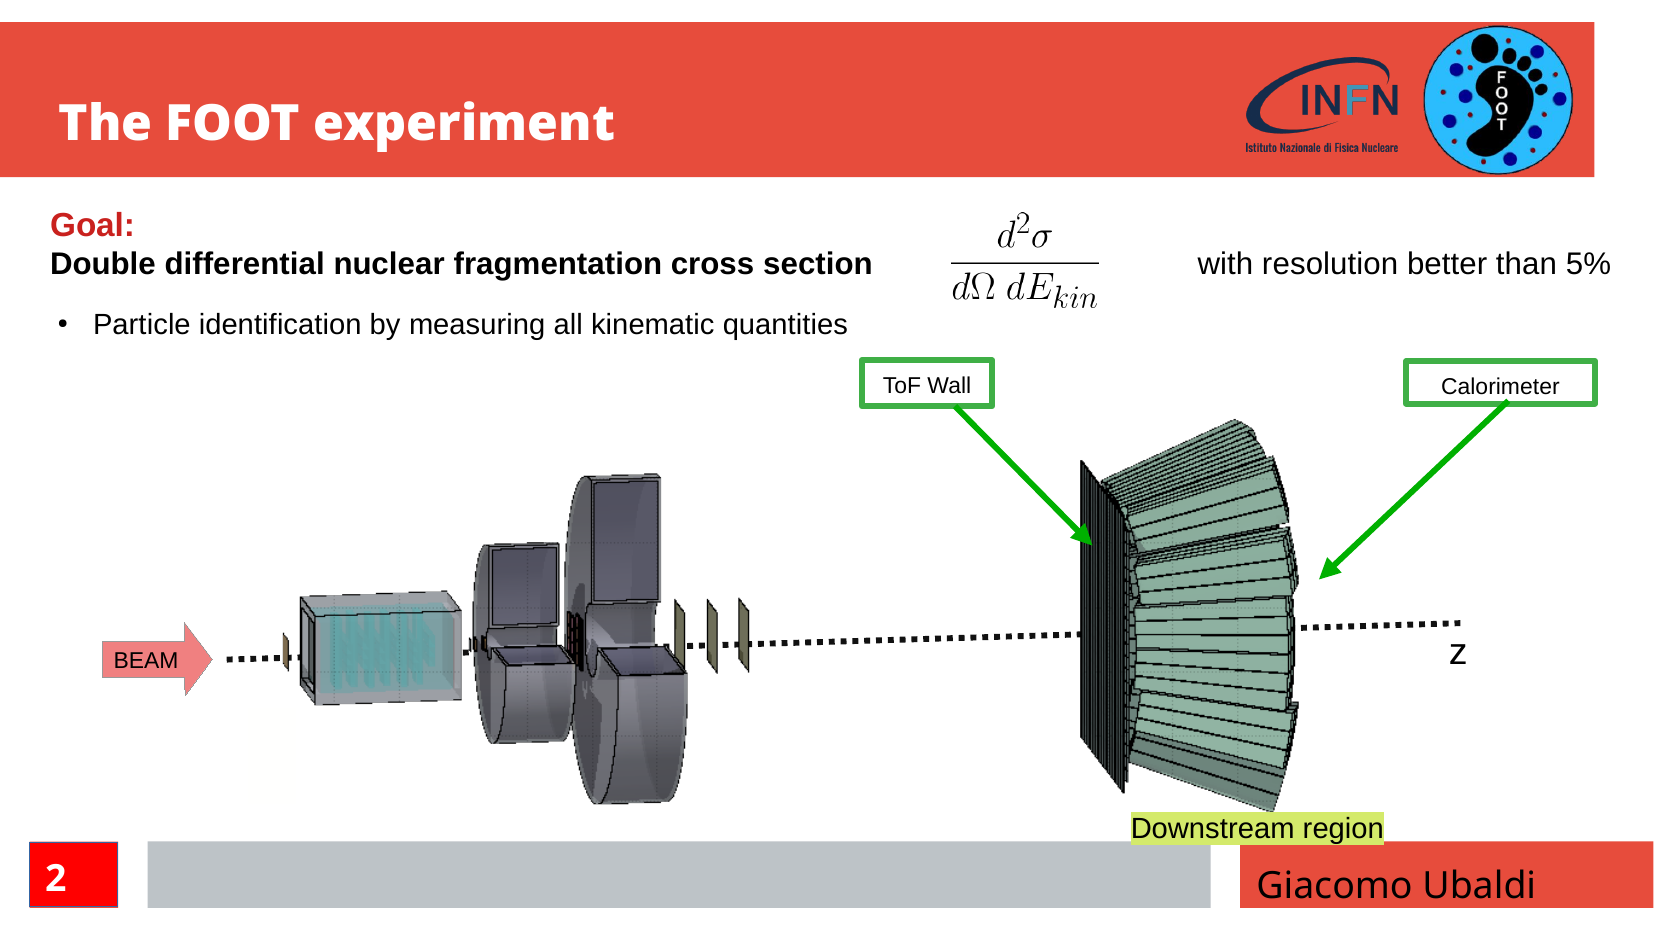

# The FOOT experiment
Goal:
Double differential nuclear fragmentation cross section with resolution better than 5%
Particle identification by measuring all kinematic quantities
ToF Wall
Calorimeter
z
BEAM
Downstream region
43
2
Giacomo Ubaldi